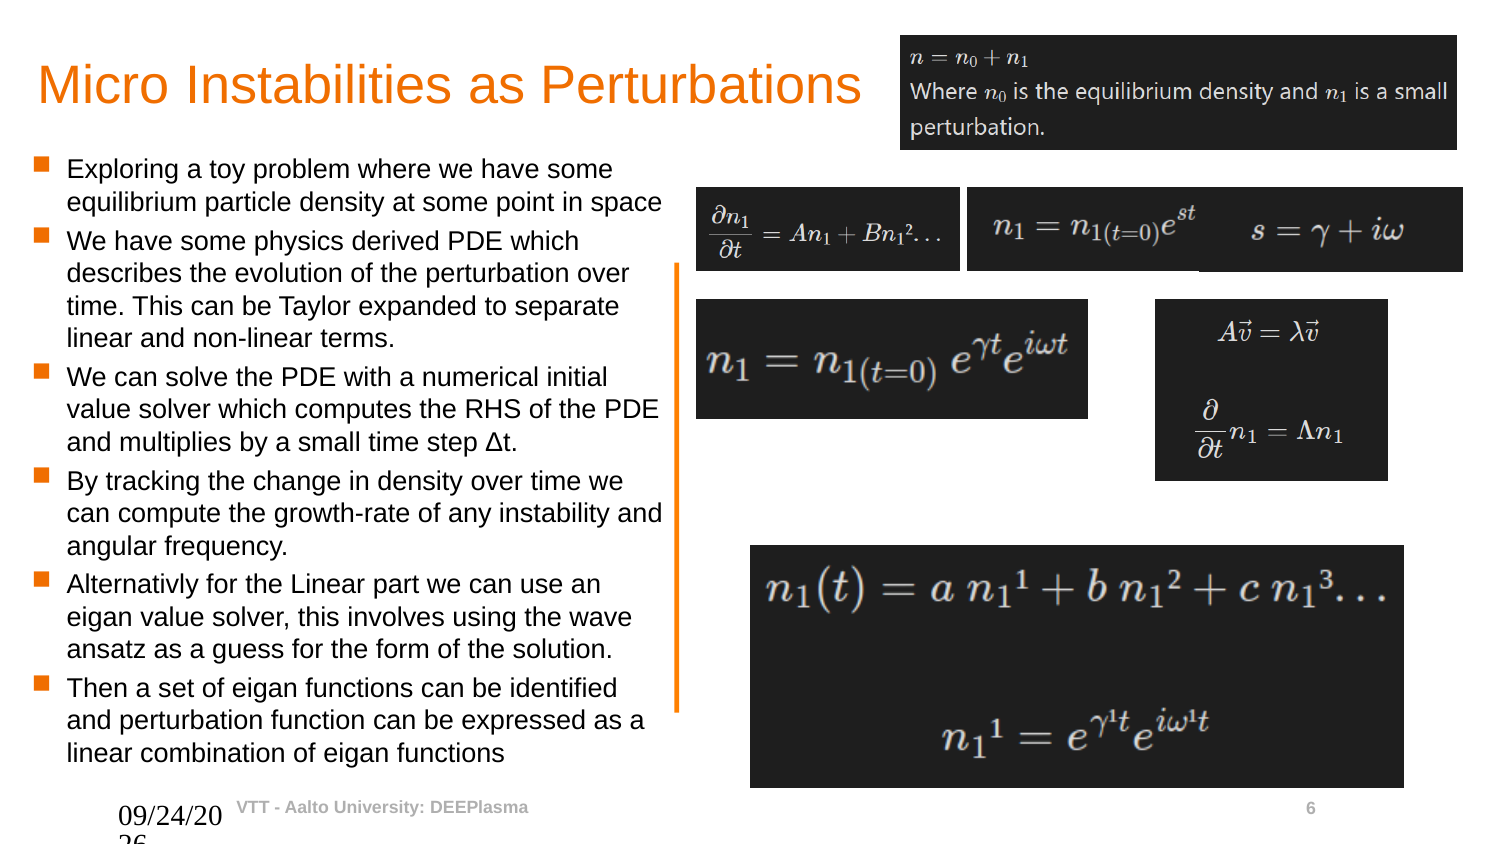

Micro Instabilities as Perturbations
# Exploring a toy problem where we have some equilibrium particle density at some point in space
We have some physics derived PDE which describes the evolution of the perturbation over time. This can be Taylor expanded to separate linear and non-linear terms.
We can solve the PDE with a numerical initial value solver which computes the RHS of the PDE and multiplies by a small time step Δt.
By tracking the change in density over time we can compute the growth-rate of any instability and angular frequency.
Alternativly for the Linear part we can use an eigan value solver, this involves using the wave ansatz as a guess for the form of the solution.
Then a set of eigan functions can be identified and perturbation function can be expressed as a linear combination of eigan functions
VTT - Aalto University: DEEPlasma
6